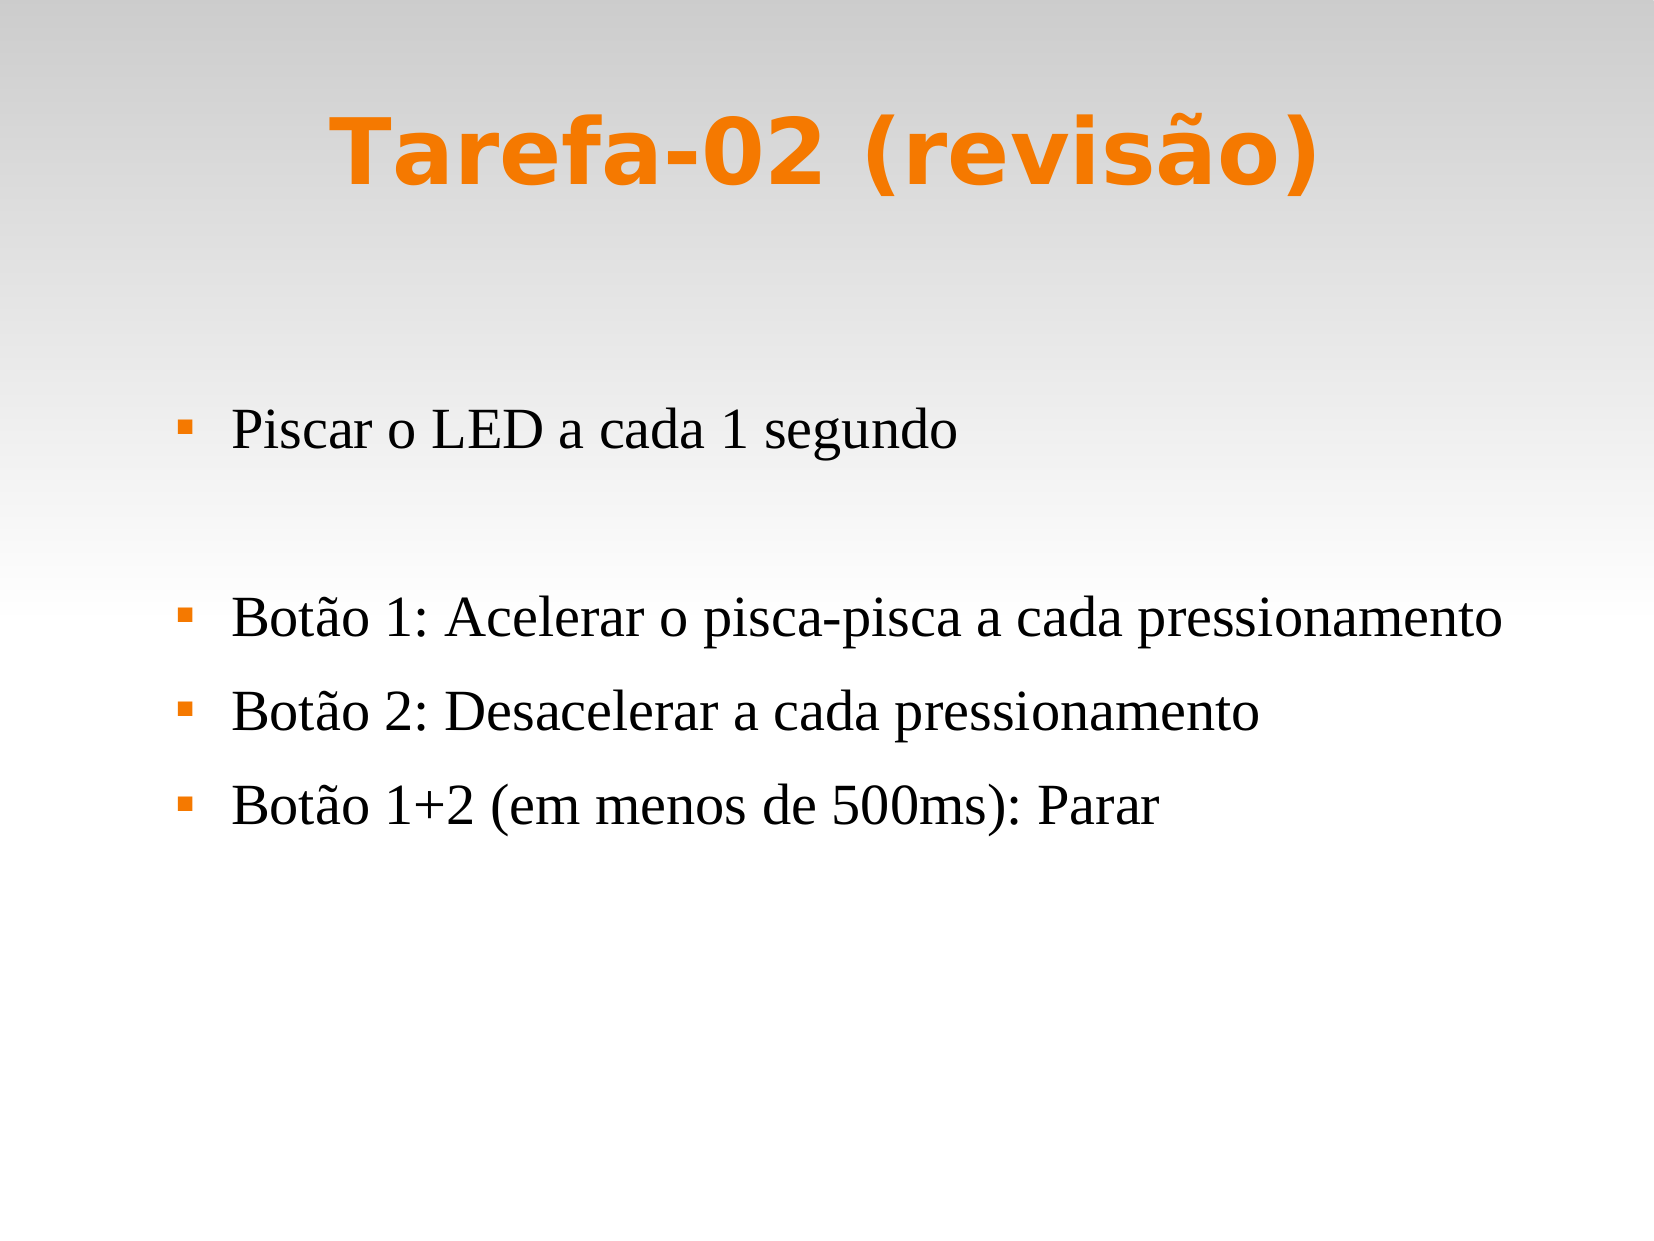

# Tarefa-02 (revisão)
Piscar o LED a cada 1 segundo
Botão 1: Acelerar o pisca-pisca a cada pressionamento
Botão 2: Desacelerar a cada pressionamento
Botão 1+2 (em menos de 500ms): Parar